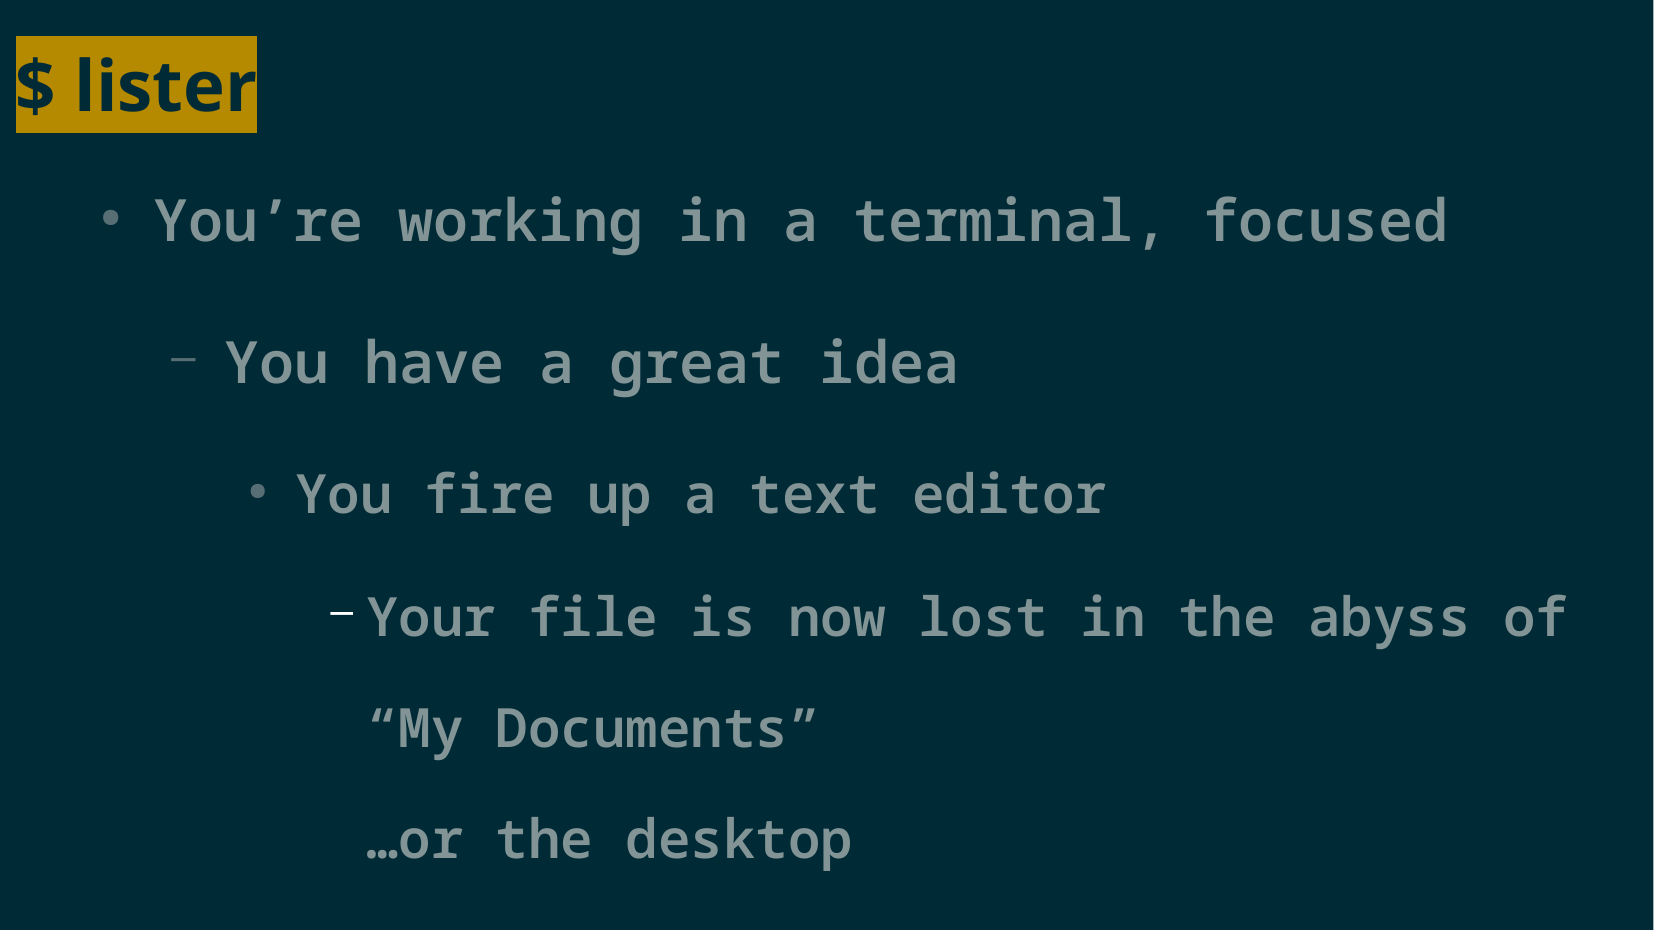

$ Lister
--why
# You’re working in a terminal, focused
You have a great idea
You fire up a text editor
Your file is now lost in the abyss of
“My Documents”
…or the desktop